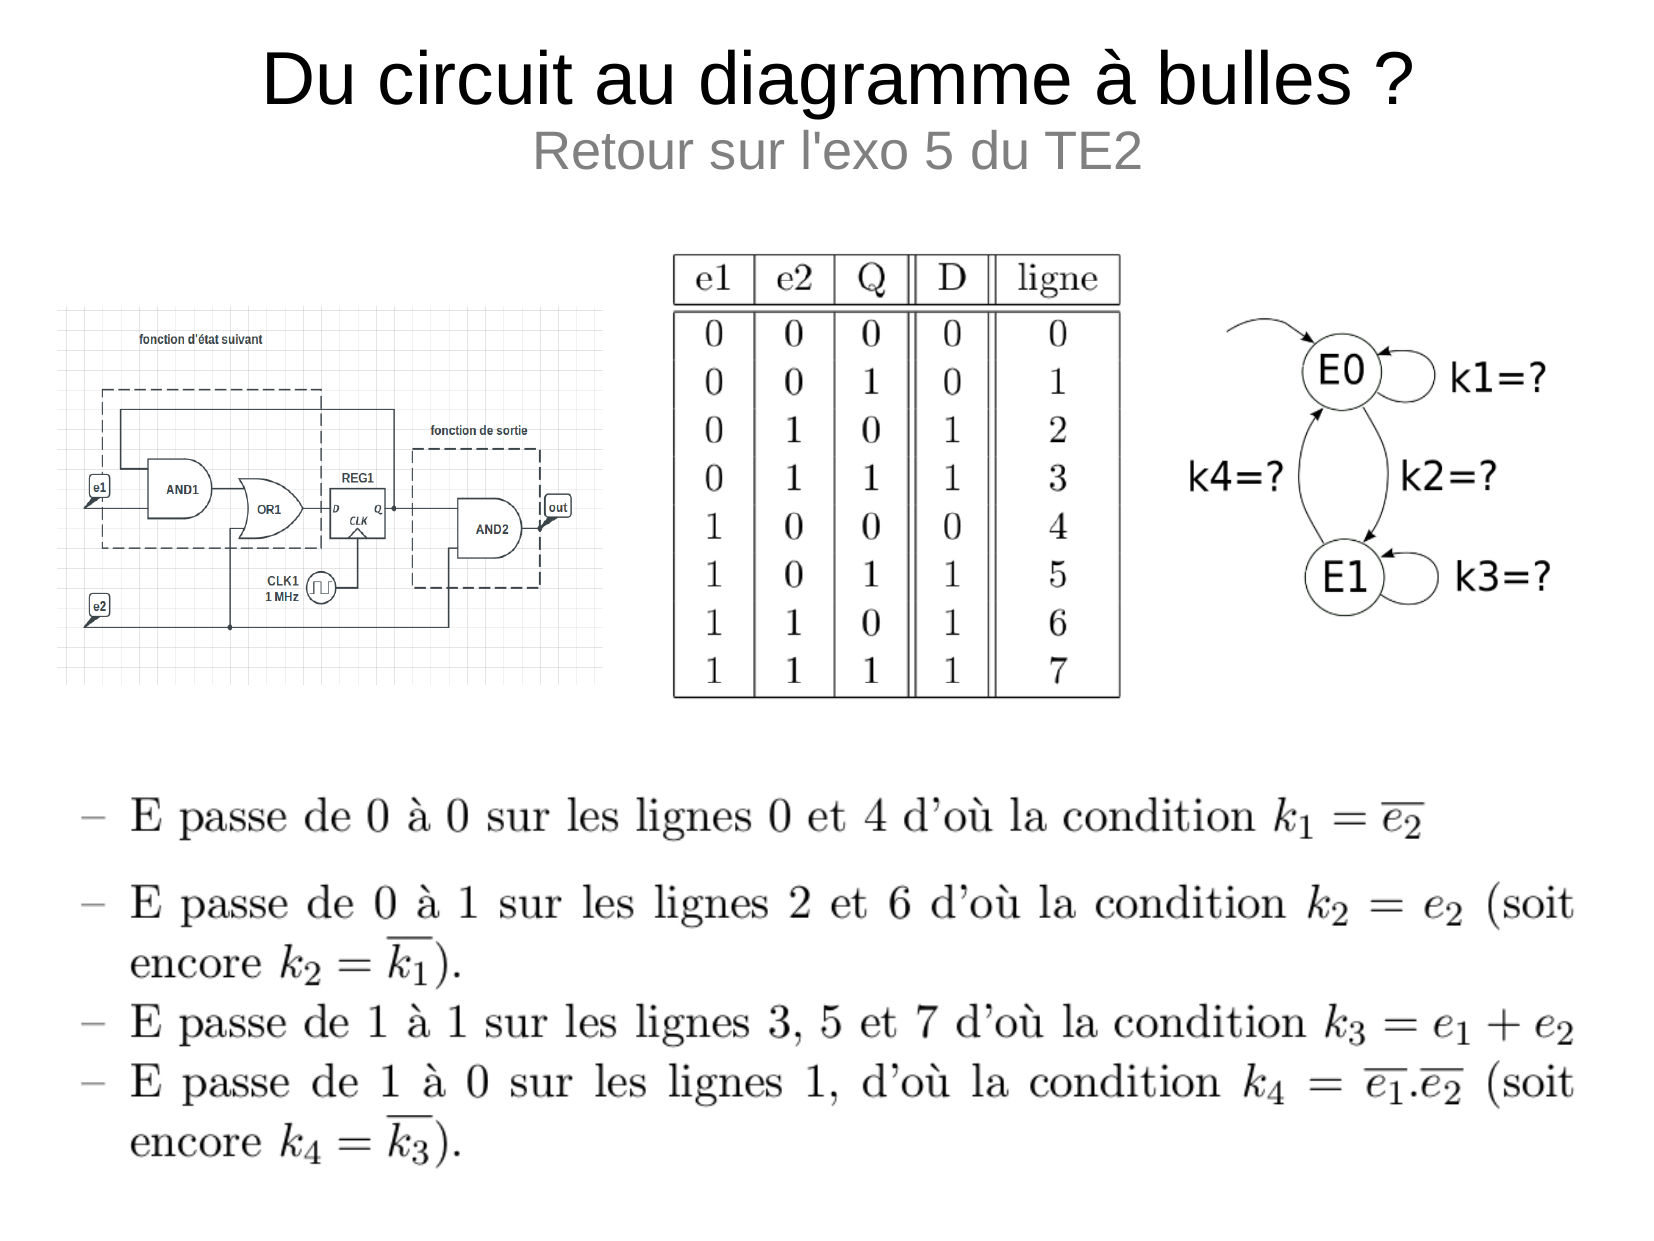

# Du circuit au diagramme à bulles ? Retour sur l'exo 5 du TE2
UV 1.5
28